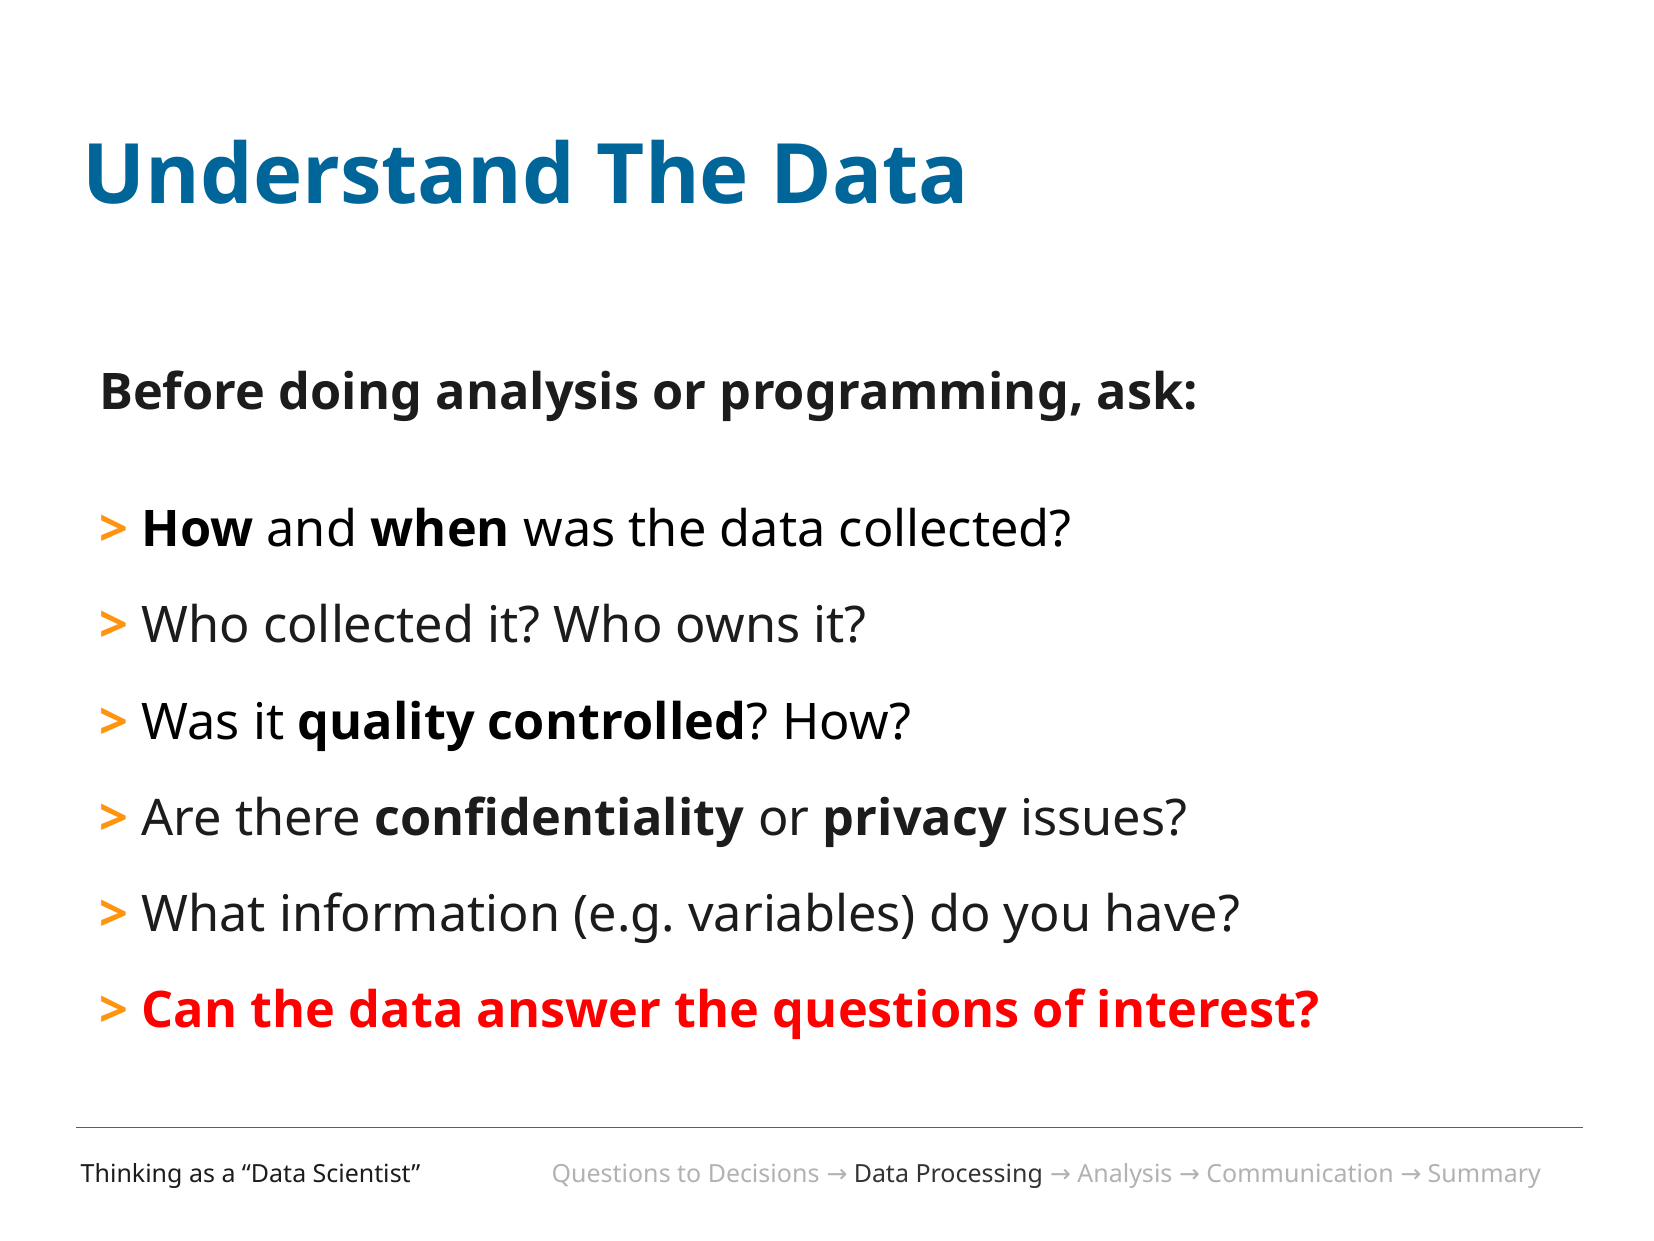

# Understand The Data
Before doing analysis or programming, ask:
> How and when was the data collected?
> Who collected it? Who owns it?
> Was it quality controlled? How?
> Are there confidentiality or privacy issues?
> What information (e.g. variables) do you have?
> Can the data answer the questions of interest?
Thinking as a “Data Scientist”
Questions to Decisions → Data Processing → Analysis → Communication → Summary